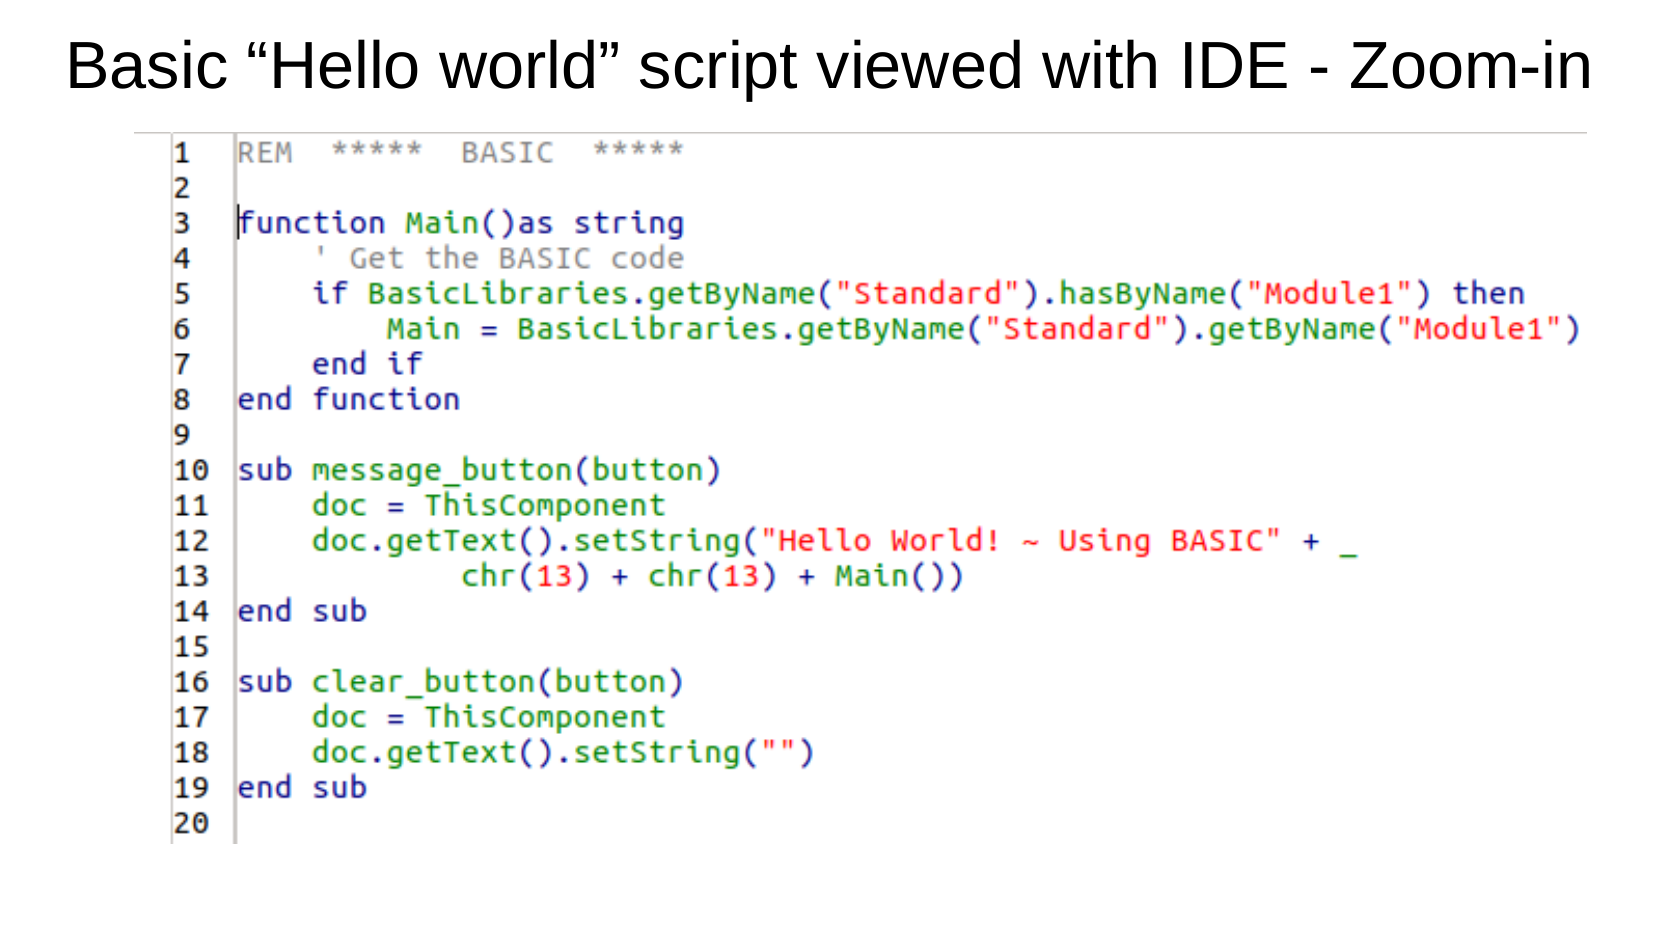

# Basic “Hello world” script viewed with IDE - Zoom-in